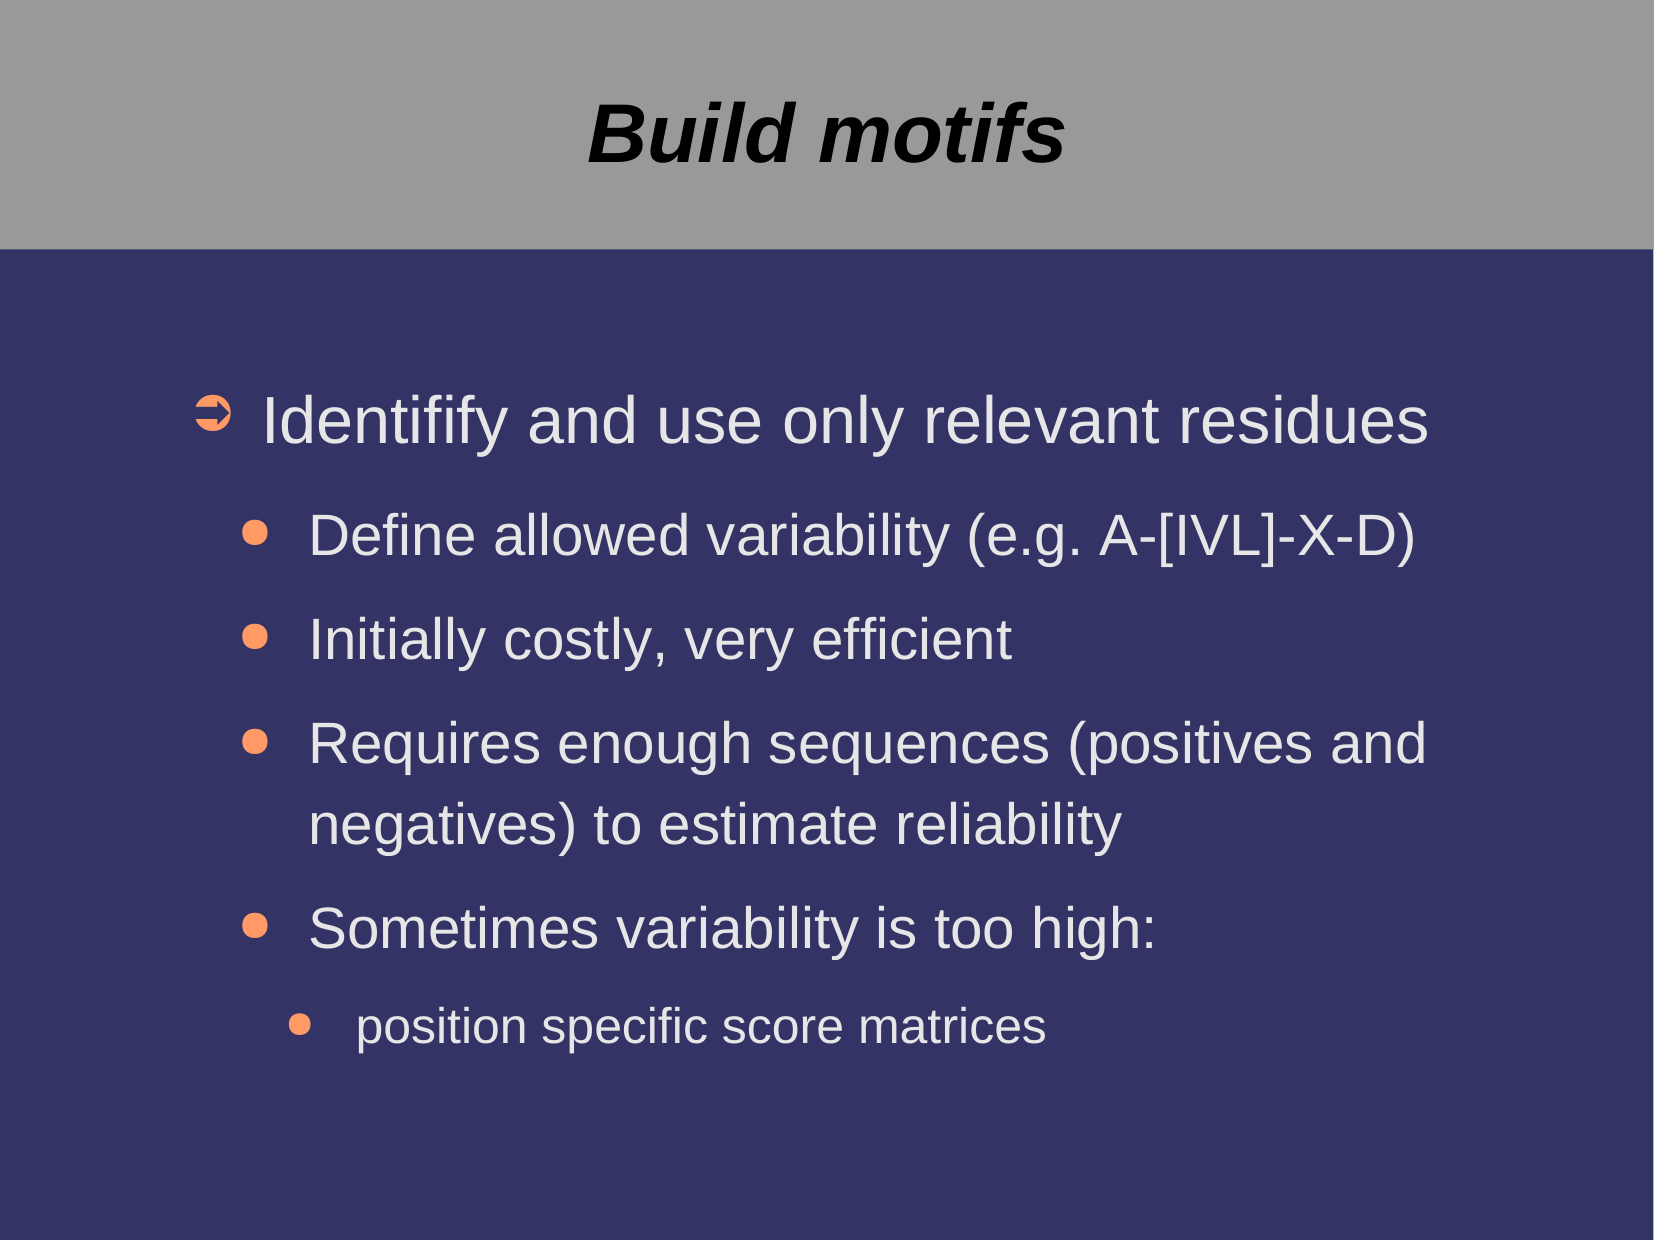

# Build motifs
Identifify and use only relevant residues
Define allowed variability (e.g. A-[IVL]-X-D)
Initially costly, very efficient
Requires enough sequences (positives and negatives) to estimate reliability
Sometimes variability is too high:
position specific score matrices